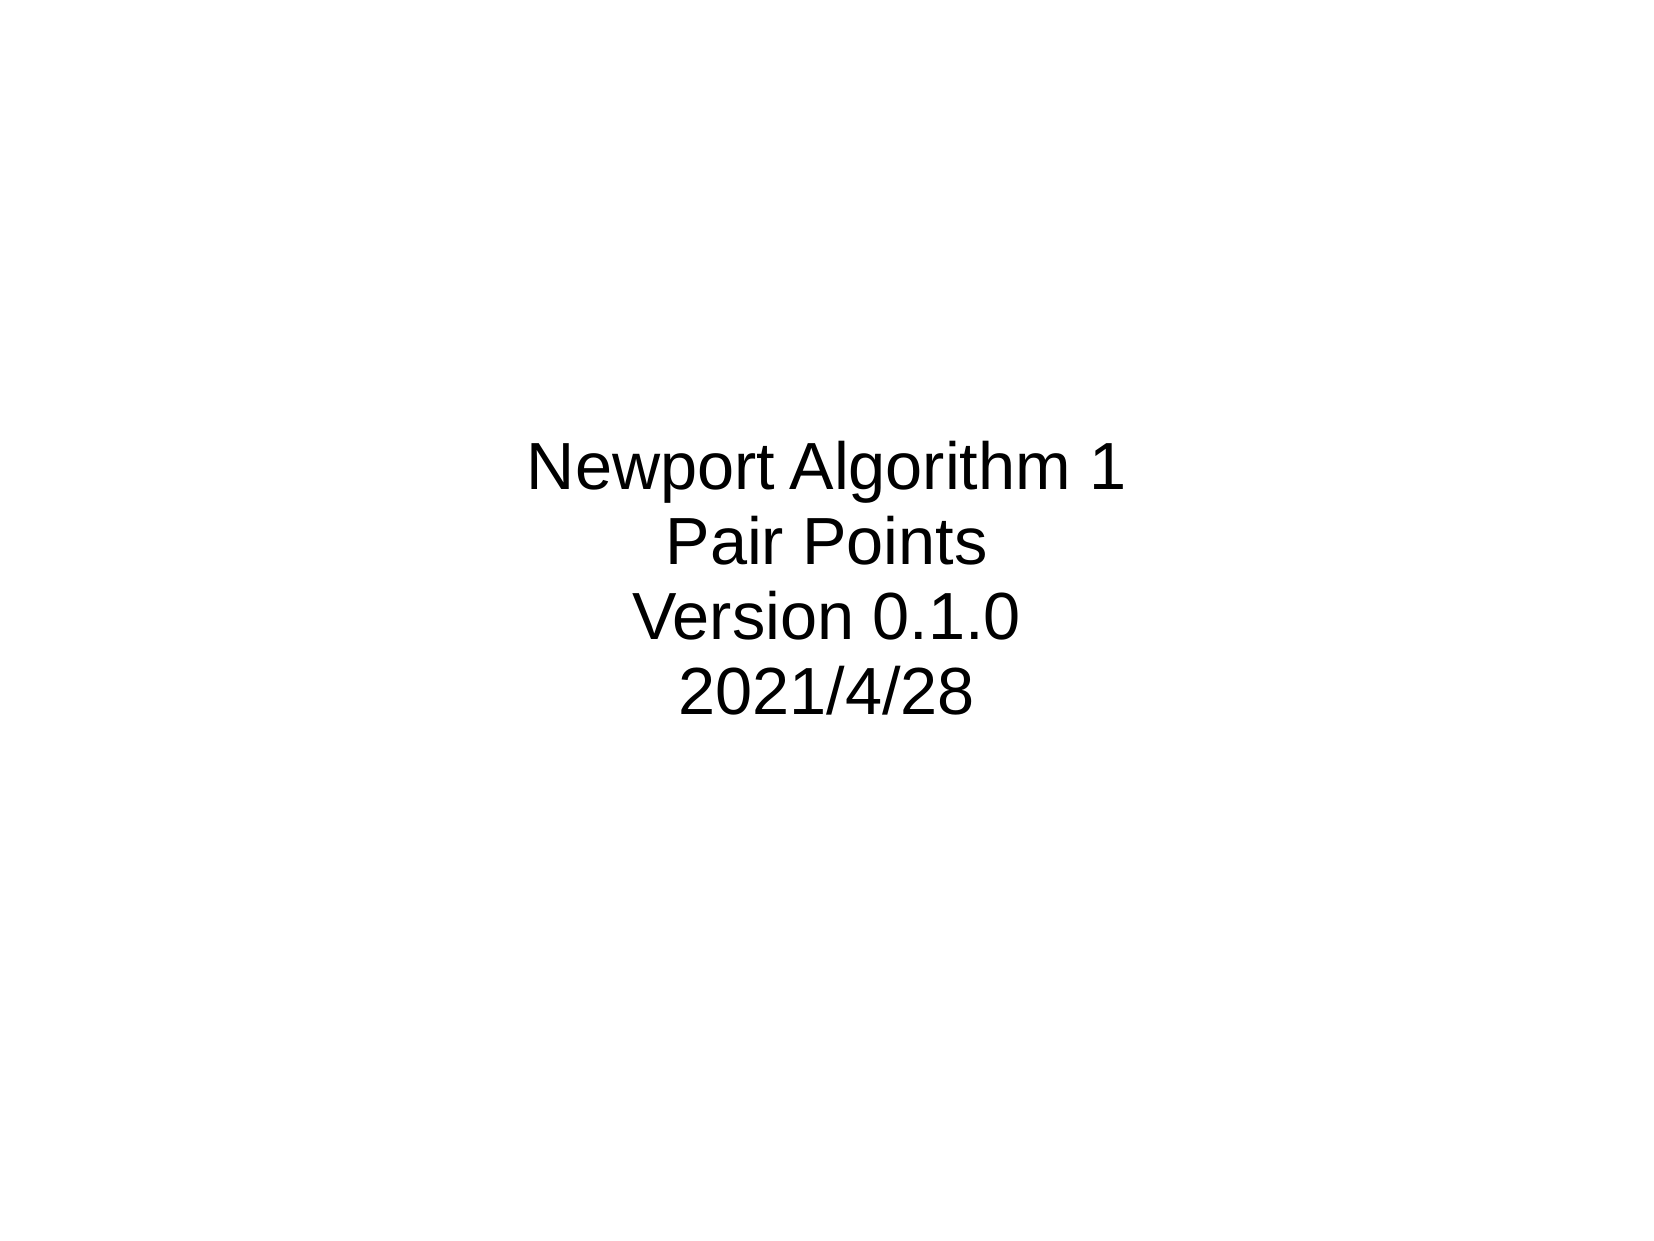

# Newport Algorithm 1
Pair Points
Version 0.1.0
2021/4/28